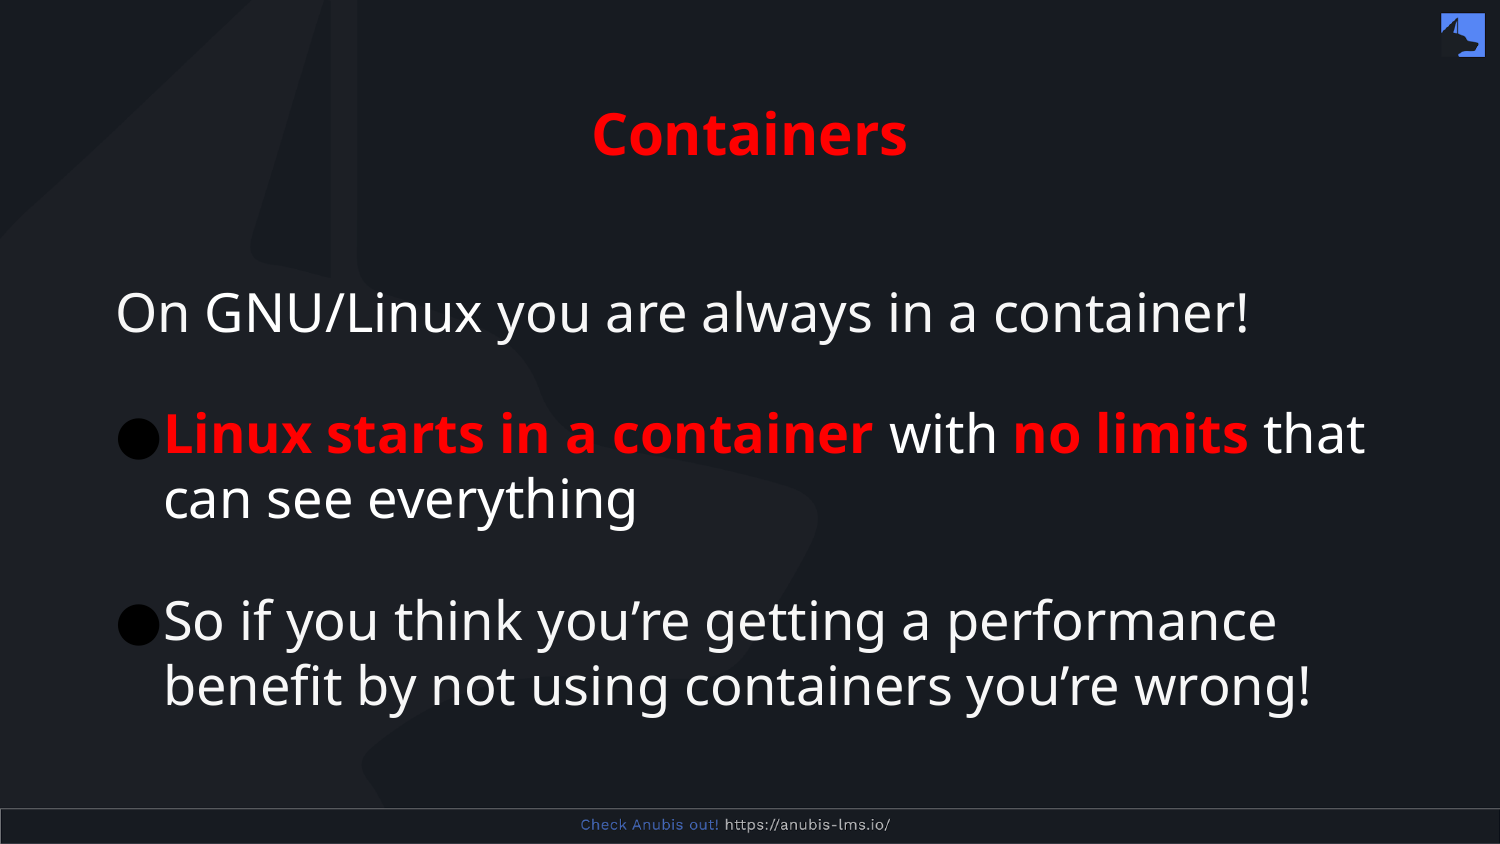

# Containers
On GNU/Linux you are always in a container!
Linux starts in a container with no limits that can see everything
So if you think you’re getting a performance benefit by not using containers you’re wrong!